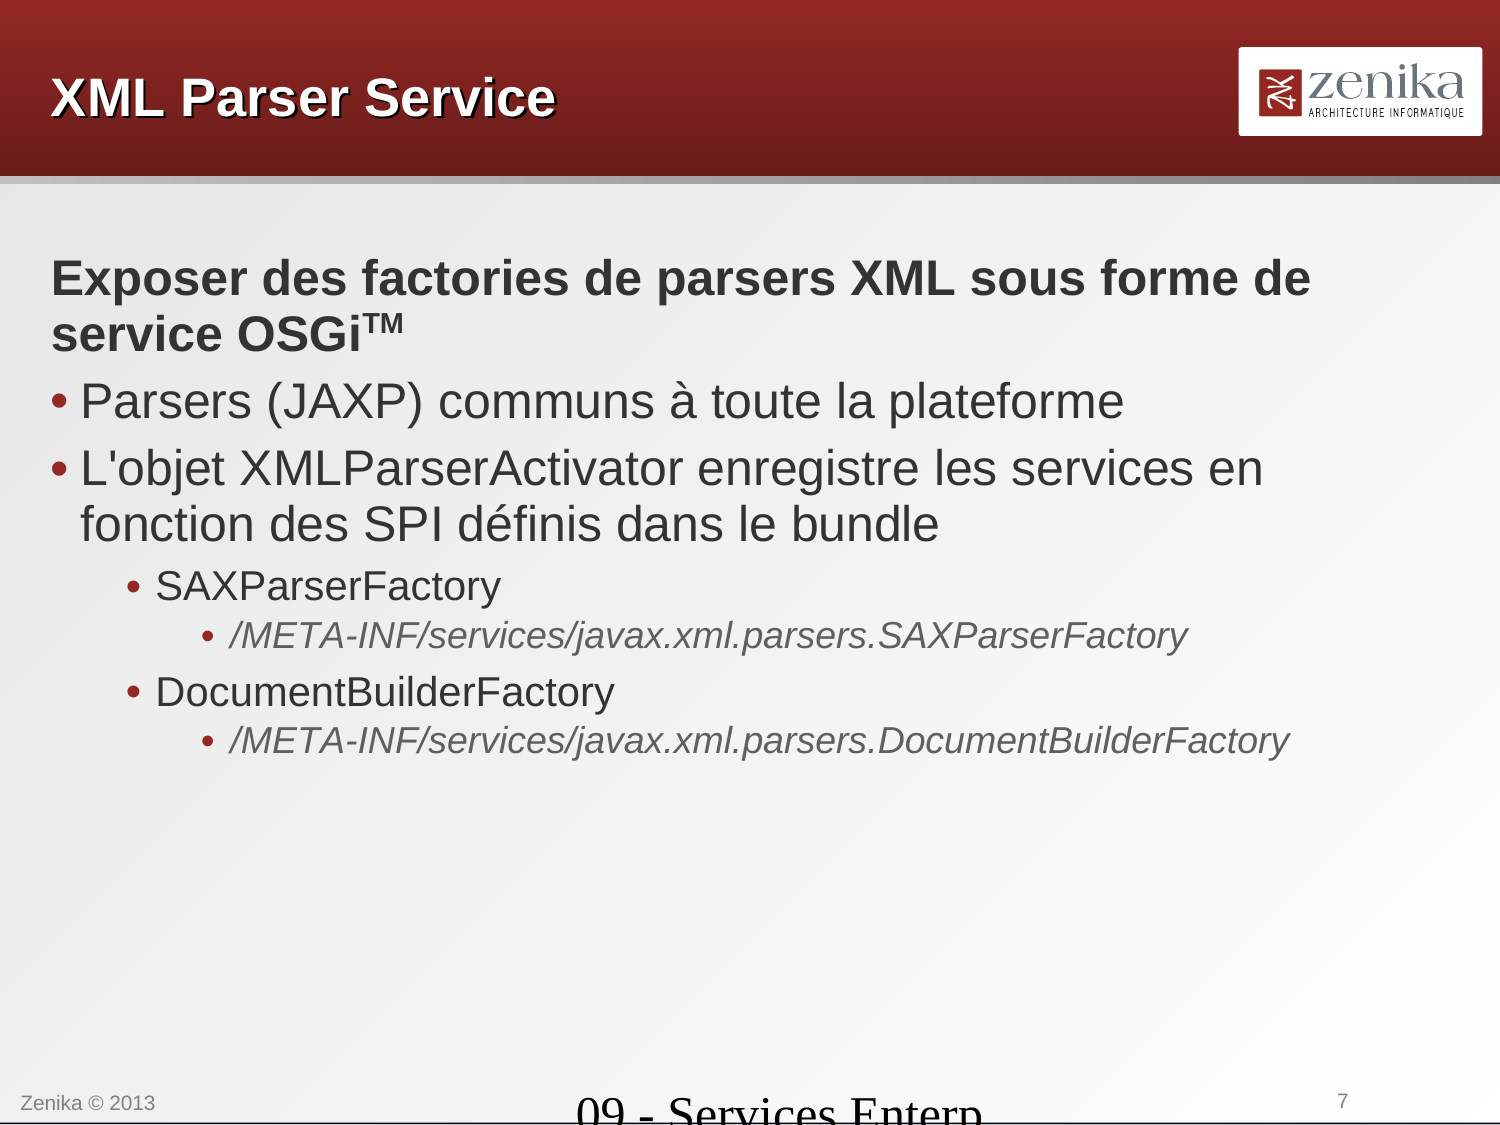

# XML Parser Service
Exposer des factories de parsers XML sous forme de service OSGiTM
Parsers (JAXP) communs à toute la plateforme
L'objet XMLParserActivator enregistre les services en fonction des SPI définis dans le bundle
SAXParserFactory
/META-INF/services/javax.xml.parsers.SAXParserFactory
DocumentBuilderFactory
/META-INF/services/javax.xml.parsers.DocumentBuilderFactory